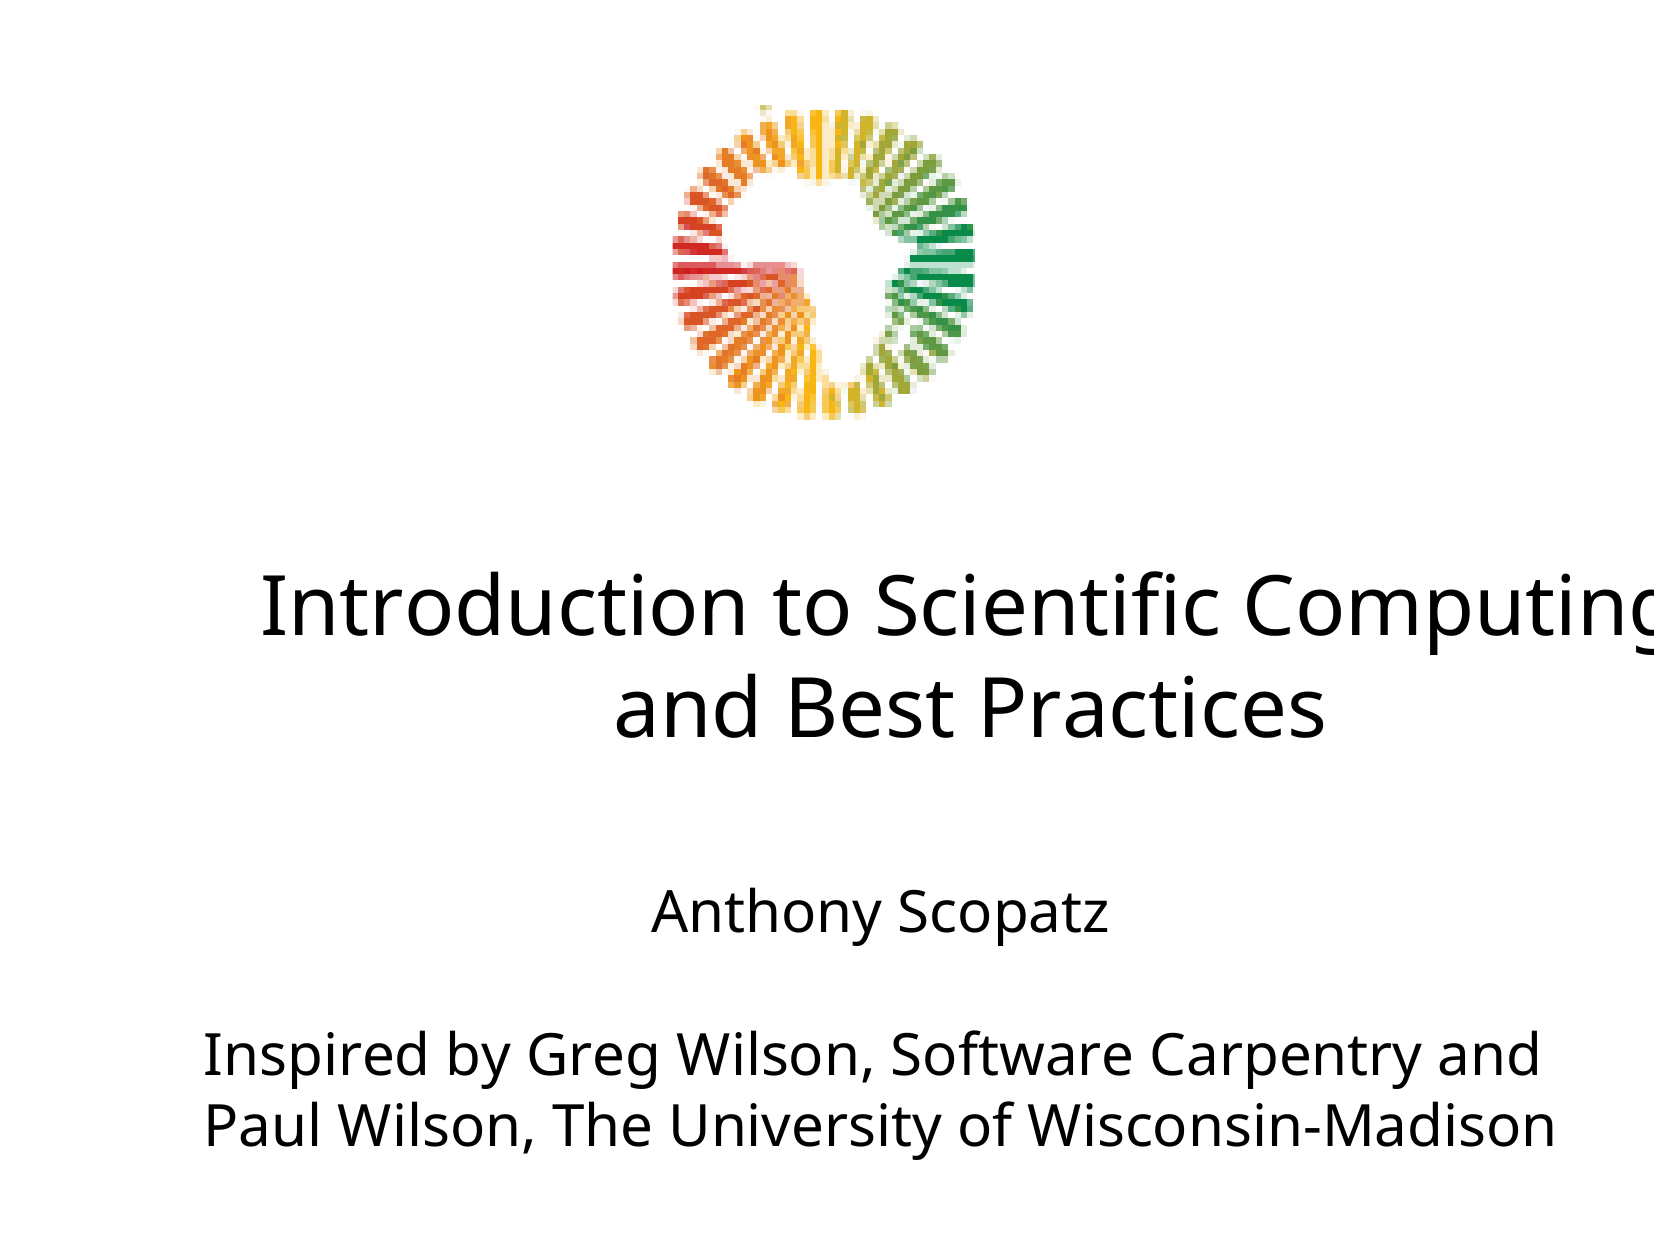

Introduction to Scientific Computing
and Best Practices
Anthony Scopatz
Inspired by Greg Wilson, Software Carpentry and
Paul Wilson, The University of Wisconsin-Madison